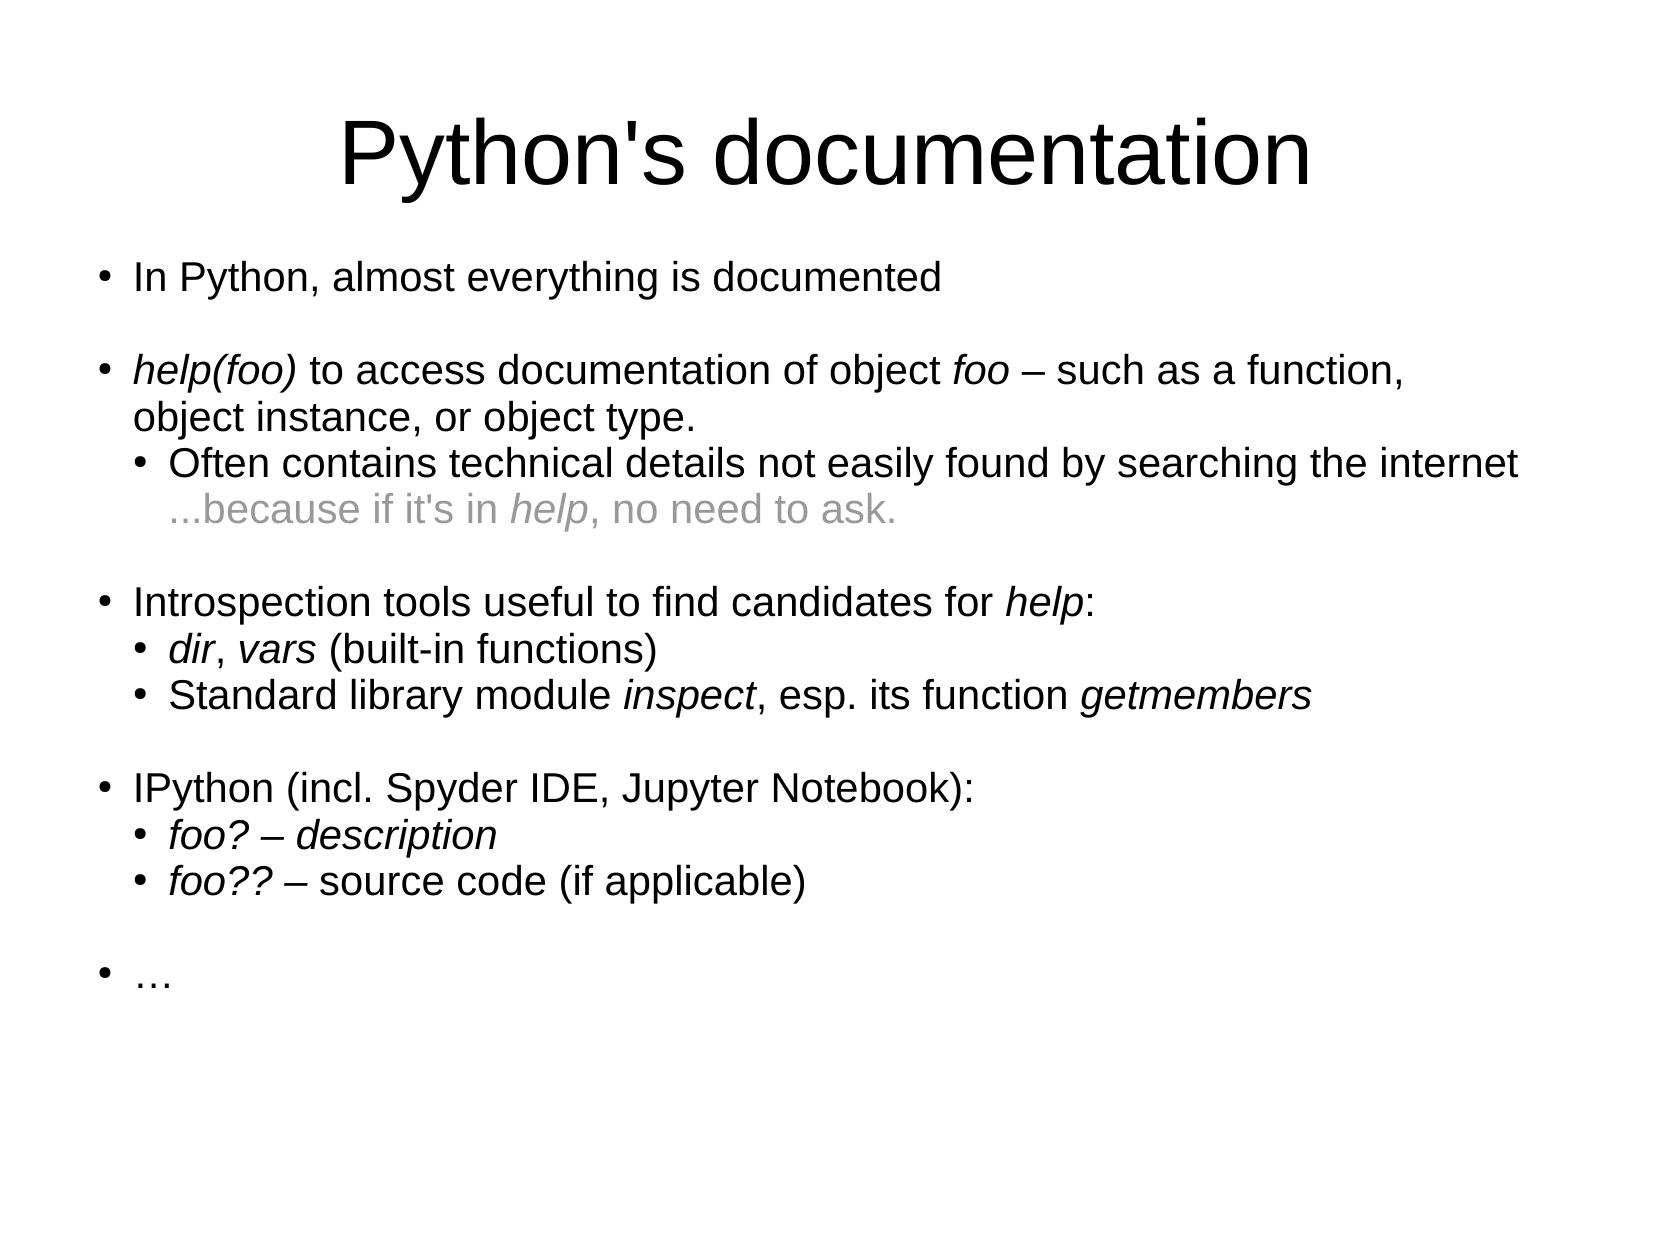

# Python's documentation
In Python, almost everything is documented
help(foo) to access documentation of object foo – such as a function,
object instance, or object type.
Often contains technical details not easily found by searching the internet
...because if it's in help, no need to ask.
Introspection tools useful to find candidates for help:
dir, vars (built-in functions)
Standard library module inspect, esp. its function getmembers
IPython (incl. Spyder IDE, Jupyter Notebook):
foo? – description
foo?? – source code (if applicable)
…